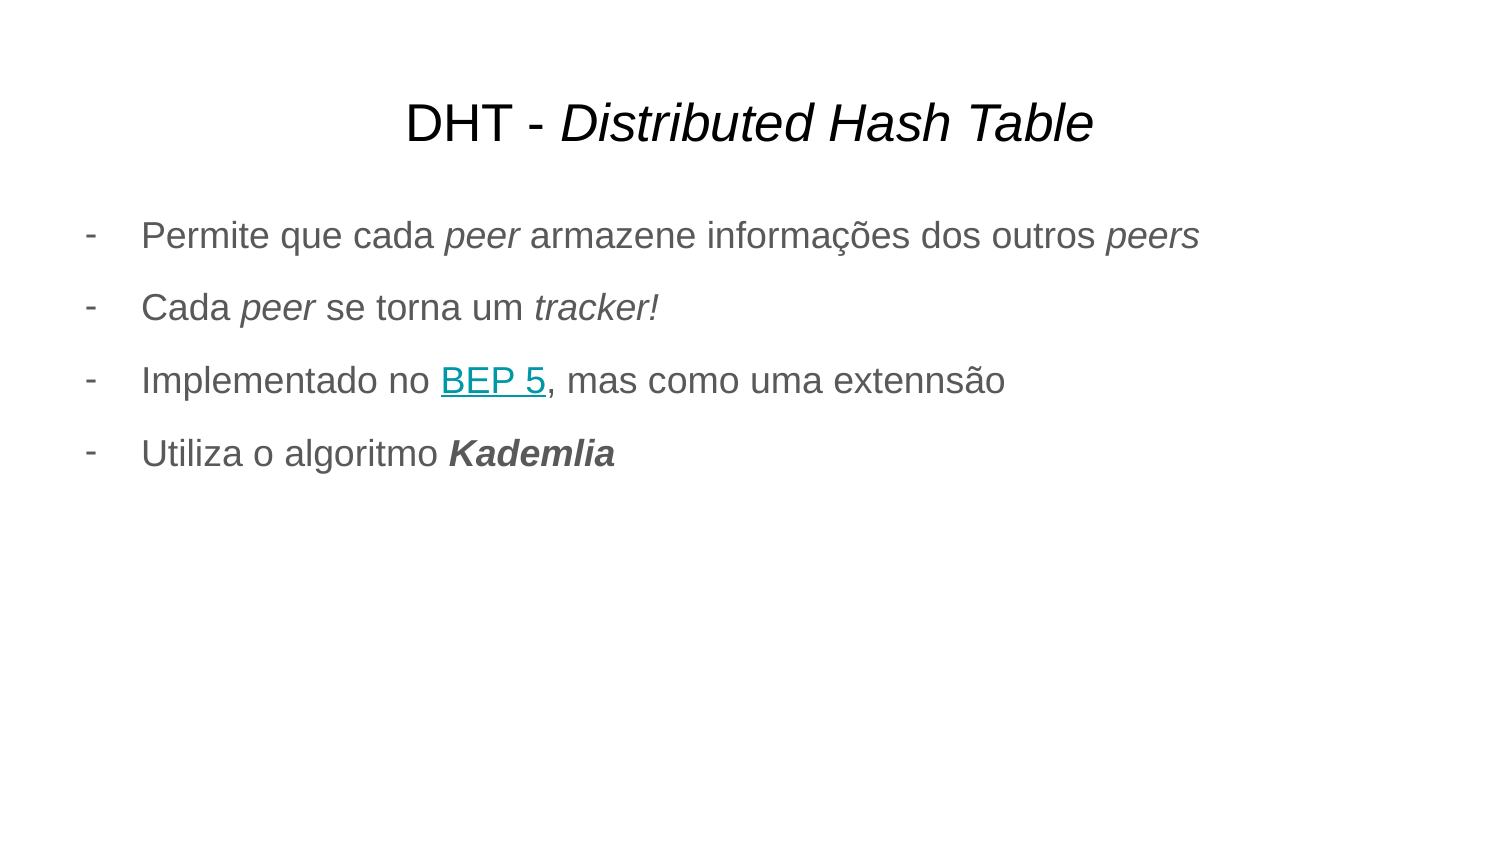

# DHT - Distributed Hash Table
Permite que cada peer armazene informações dos outros peers
Cada peer se torna um tracker!
Implementado no BEP 5, mas como uma extennsão
Utiliza o algoritmo Kademlia